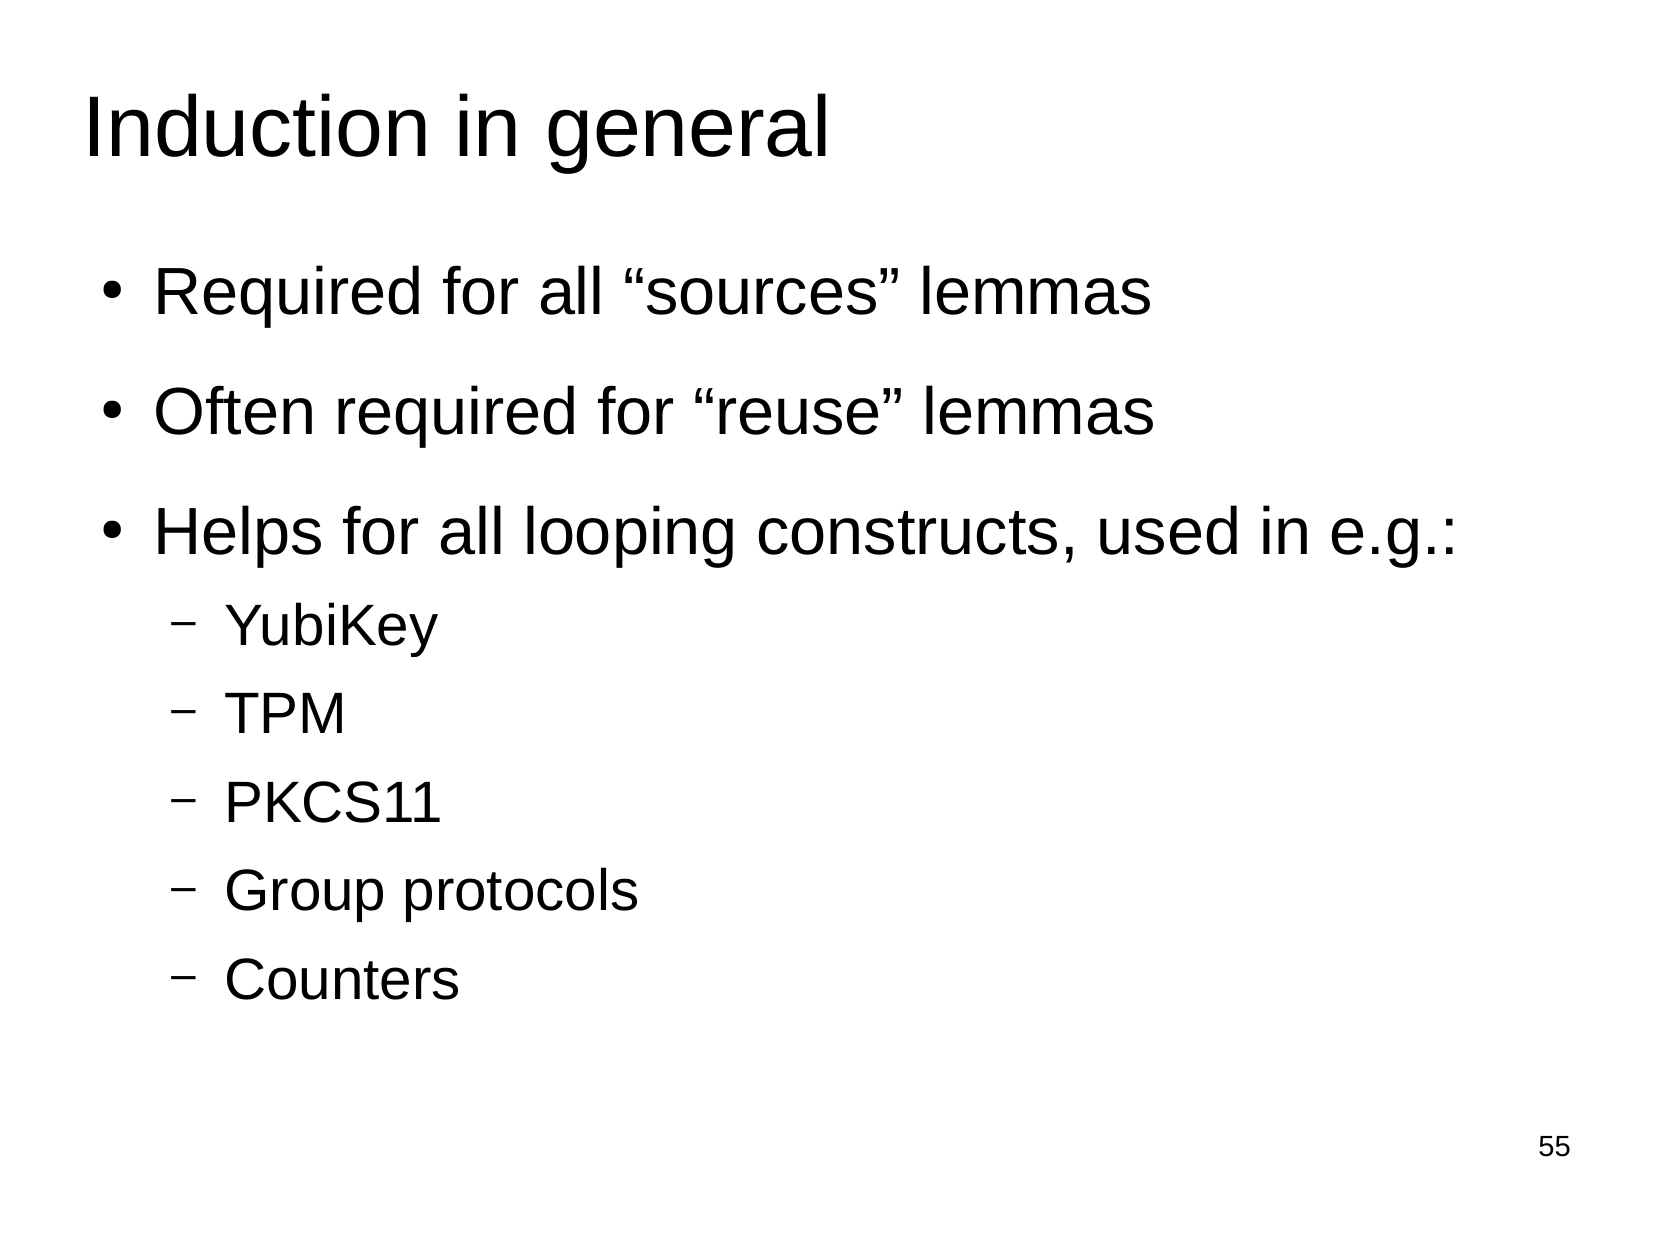

# Induction in general
Required for all “sources” lemmas
Often required for “reuse” lemmas
Helps for all looping constructs, used in e.g.:
YubiKey
TPM
PKCS11
Group protocols
Counters
55